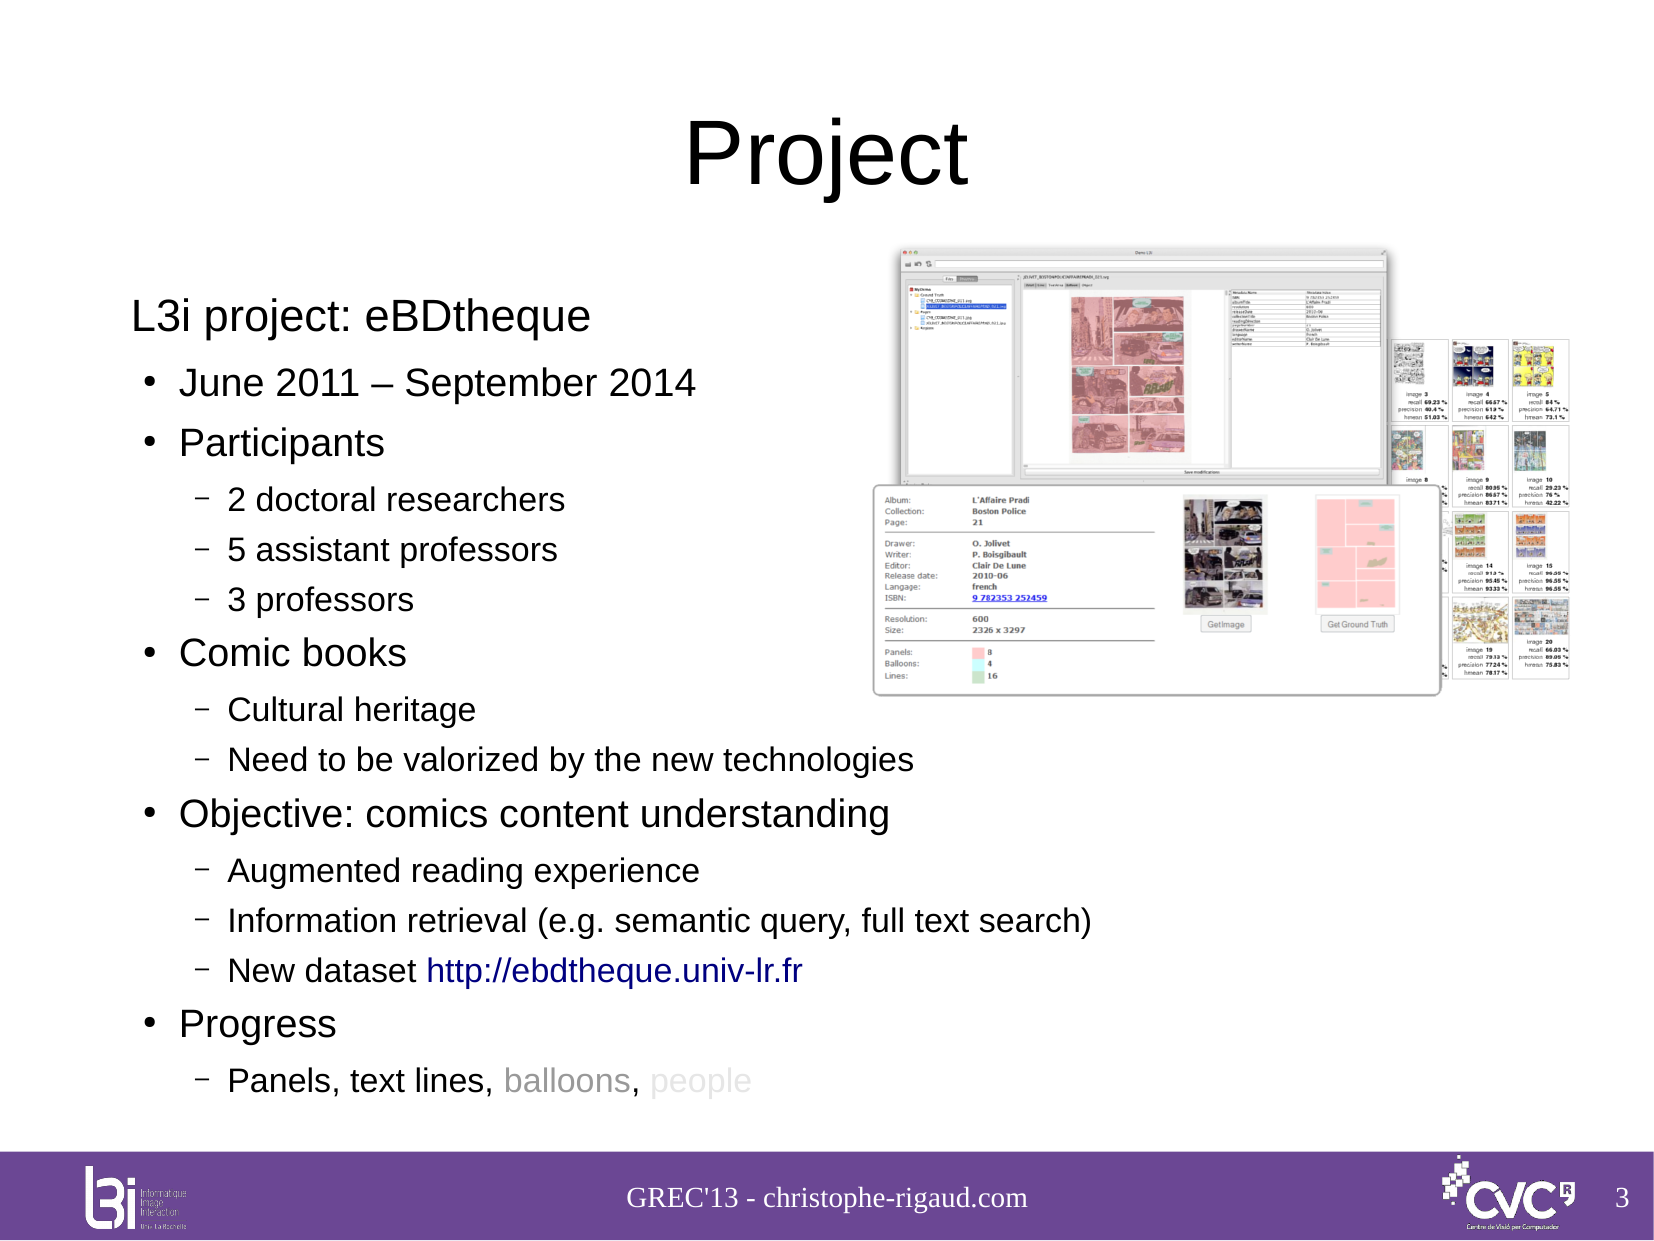

# Project
L3i project: eBDtheque
June 2011 – September 2014
Participants
2 doctoral researchers
5 assistant professors
3 professors
Comic books
Cultural heritage
Need to be valorized by the new technologies
Objective: comics content understanding
Augmented reading experience
Information retrieval (e.g. semantic query, full text search)
New dataset http://ebdtheque.univ-lr.fr
Progress
Panels, text lines, balloons, people
GREC'13 - christophe-rigaud.com
3